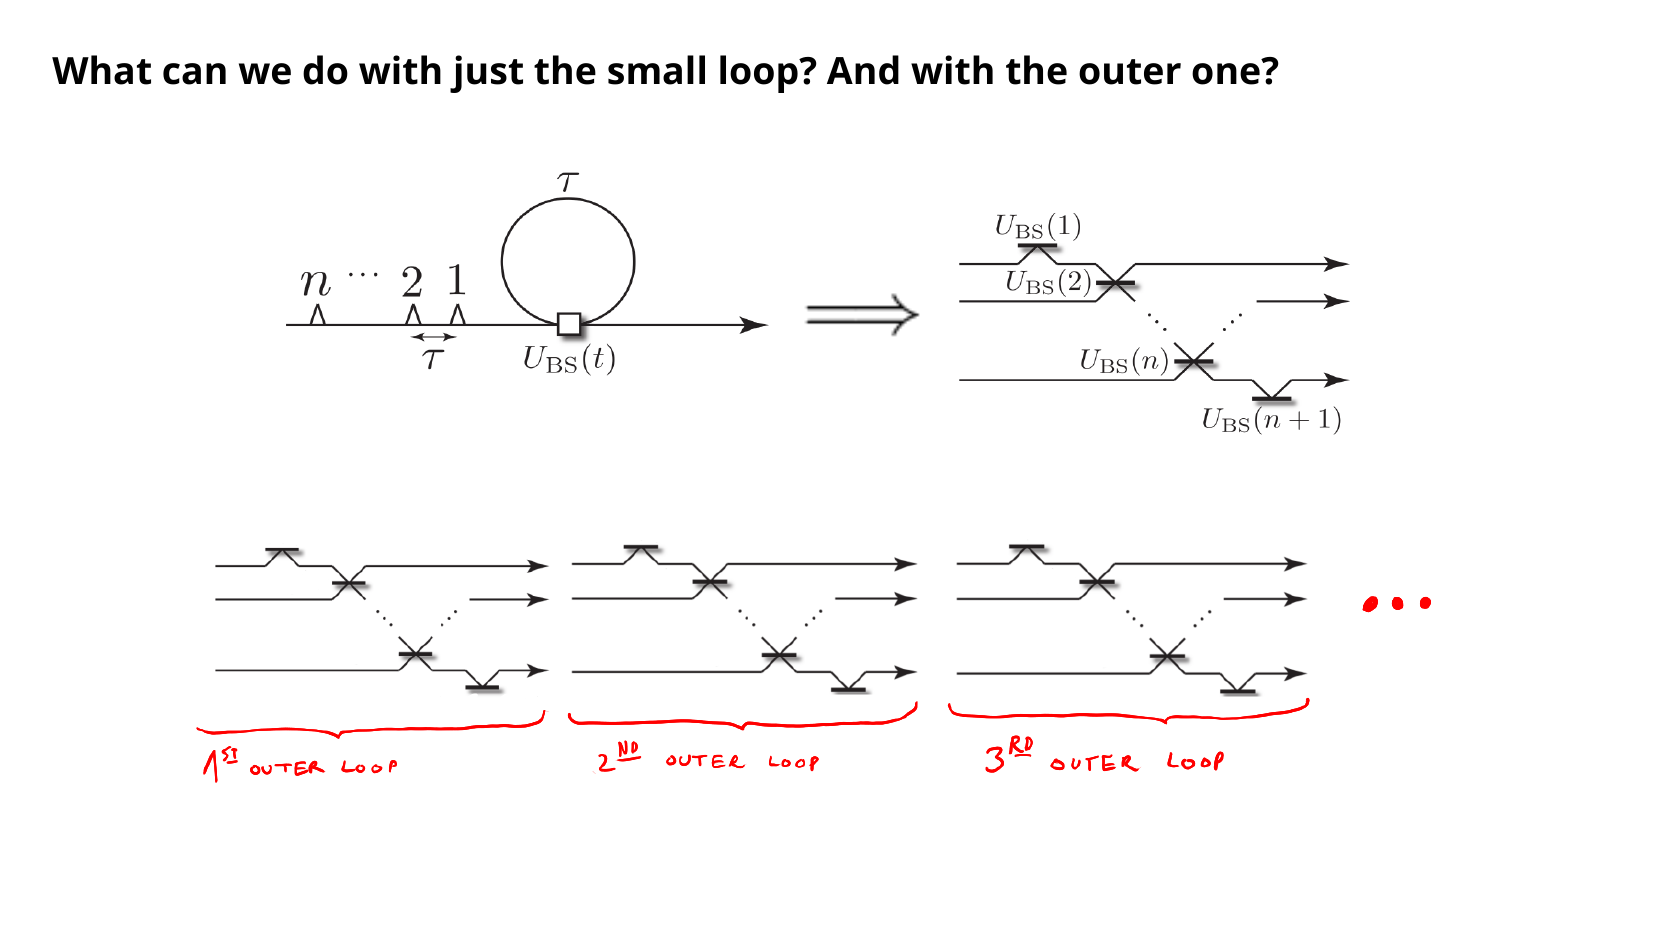

What can we do with just the small loop? And with the outer one?